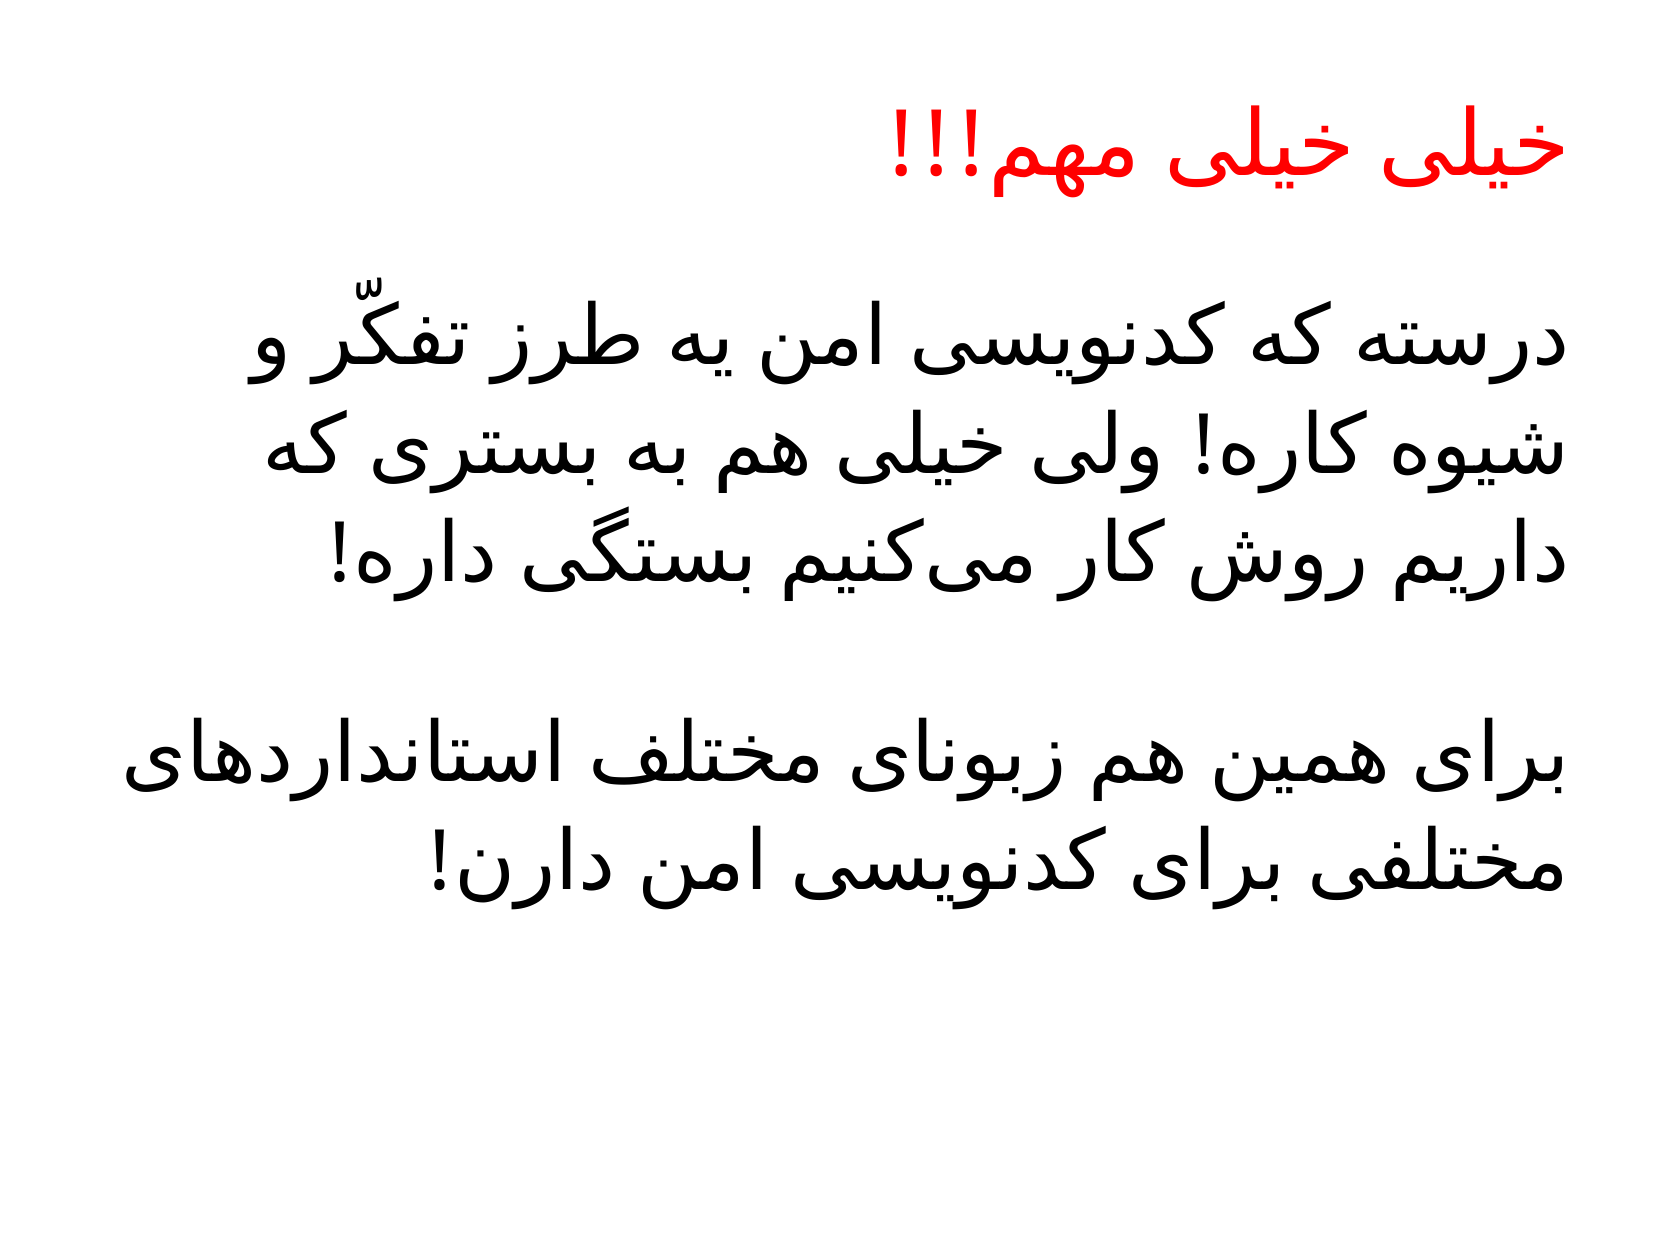

# خیلی خیلی مهم!!!
درسته که کدنویسی امن یه طرز تفکّر و شیوه کاره! ولی خیلی هم به بستری که داریم روش کار می‌کنیم بستگی داره!
برای همین هم زبونای مختلف استانداردهای مختلفی برای کدنویسی امن دارن!